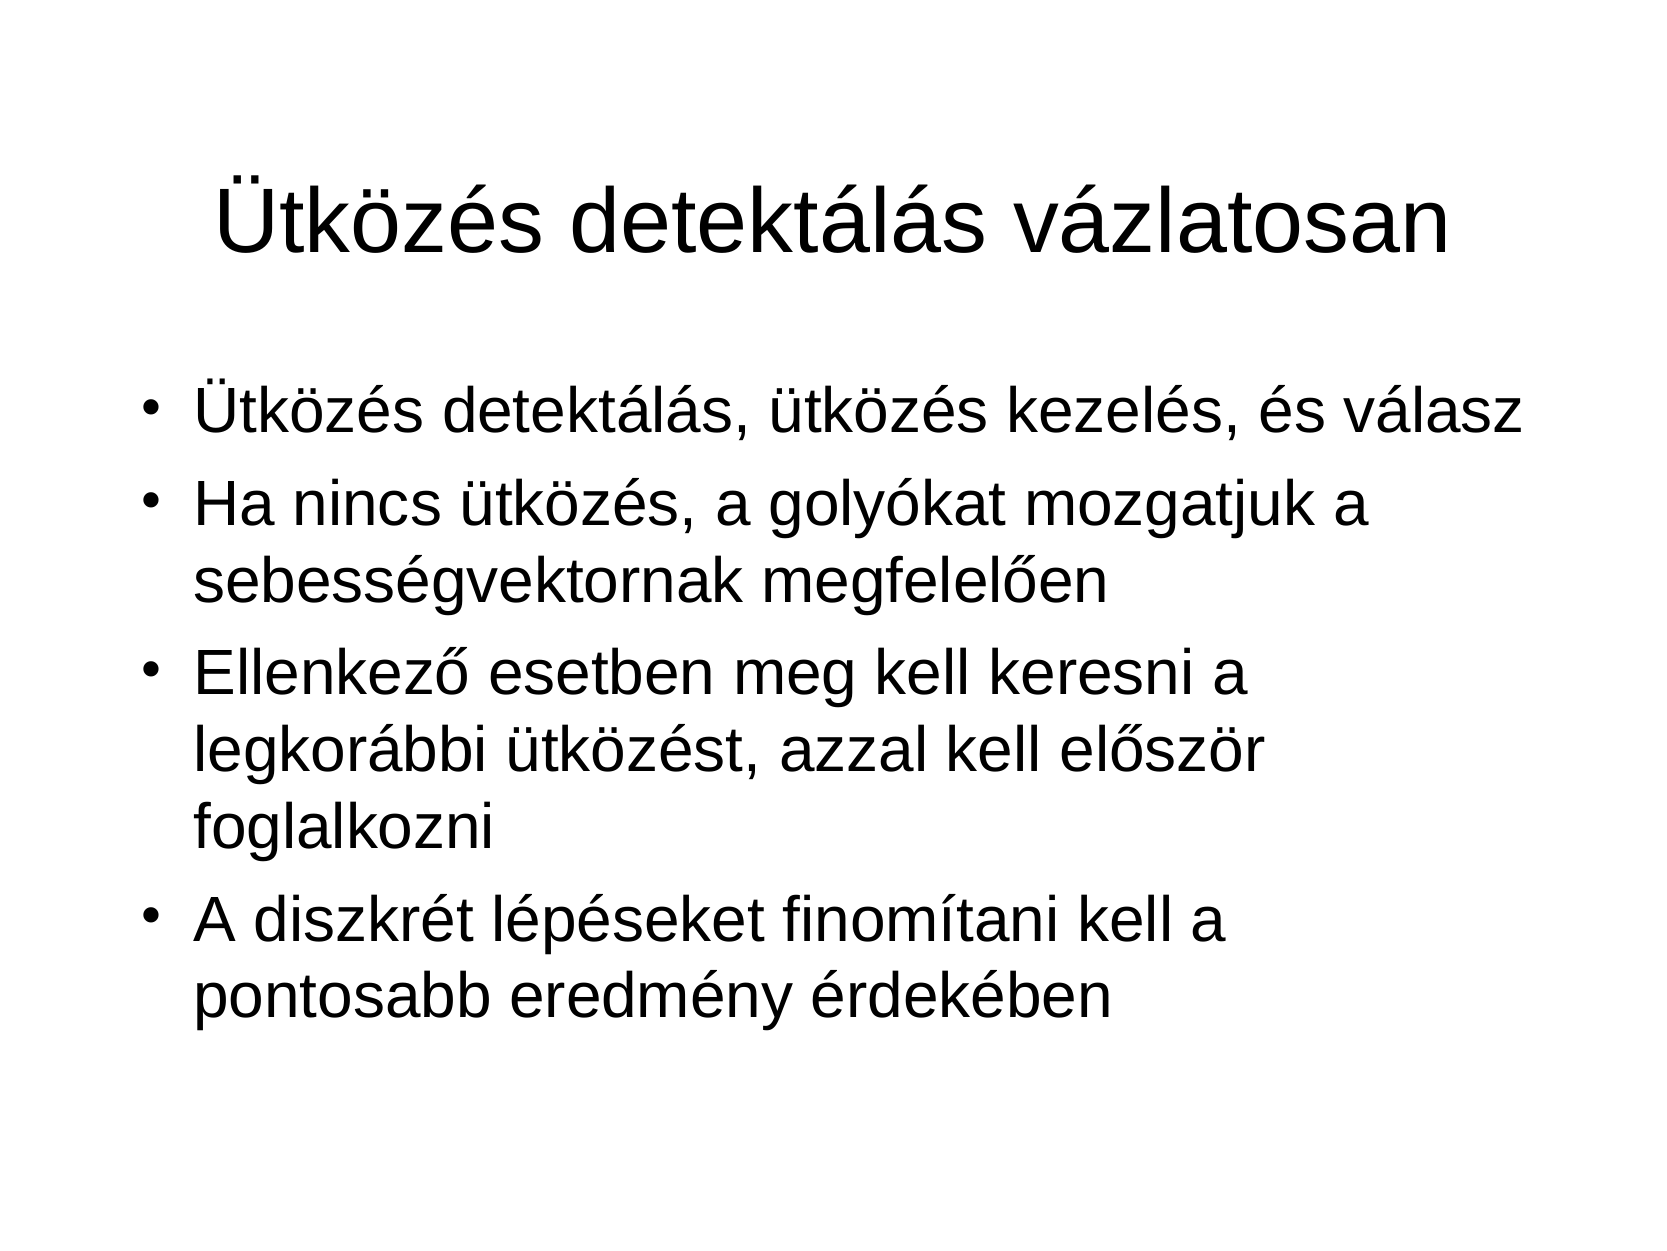

# Ütközés detektálás vázlatosan
Ütközés detektálás, ütközés kezelés, és válasz
Ha nincs ütközés, a golyókat mozgatjuk a sebességvektornak megfelelően
Ellenkező esetben meg kell keresni a legkorábbi ütközést, azzal kell először foglalkozni
A diszkrét lépéseket finomítani kell a pontosabb eredmény érdekében